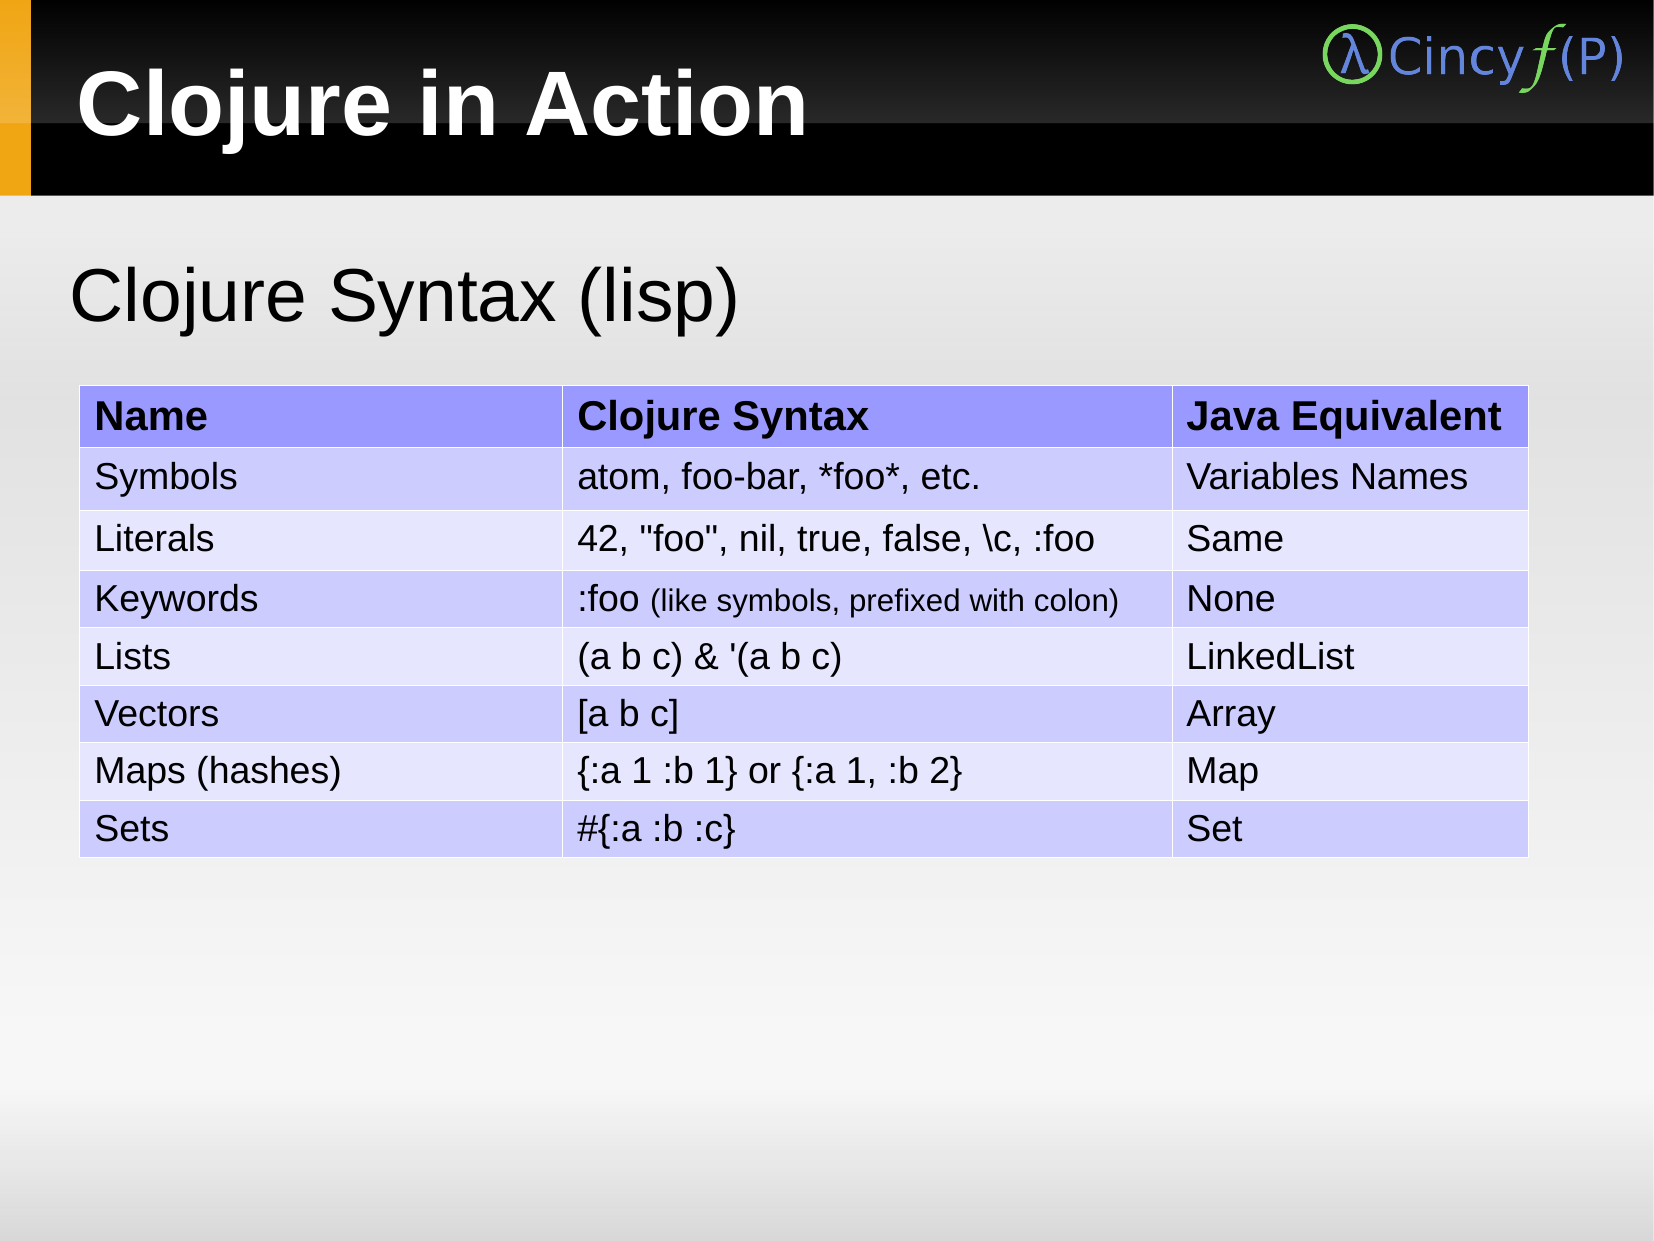

# Clojure in Action
Clojure Syntax (lisp)
| Name | Clojure Syntax | Java Equivalent |
| --- | --- | --- |
| Symbols | atom, foo-bar, \*foo\*, etc. | Variables Names |
| Literals | 42, "foo", nil, true, false, \c, :foo | Same |
| Keywords | :foo (like symbols, prefixed with colon) | None |
| Lists | (a b c) & '(a b c) | LinkedList |
| Vectors | [a b c] | Array |
| Maps (hashes) | {:a 1 :b 1} or {:a 1, :b 2} | Map |
| Sets | #{:a :b :c} | Set |